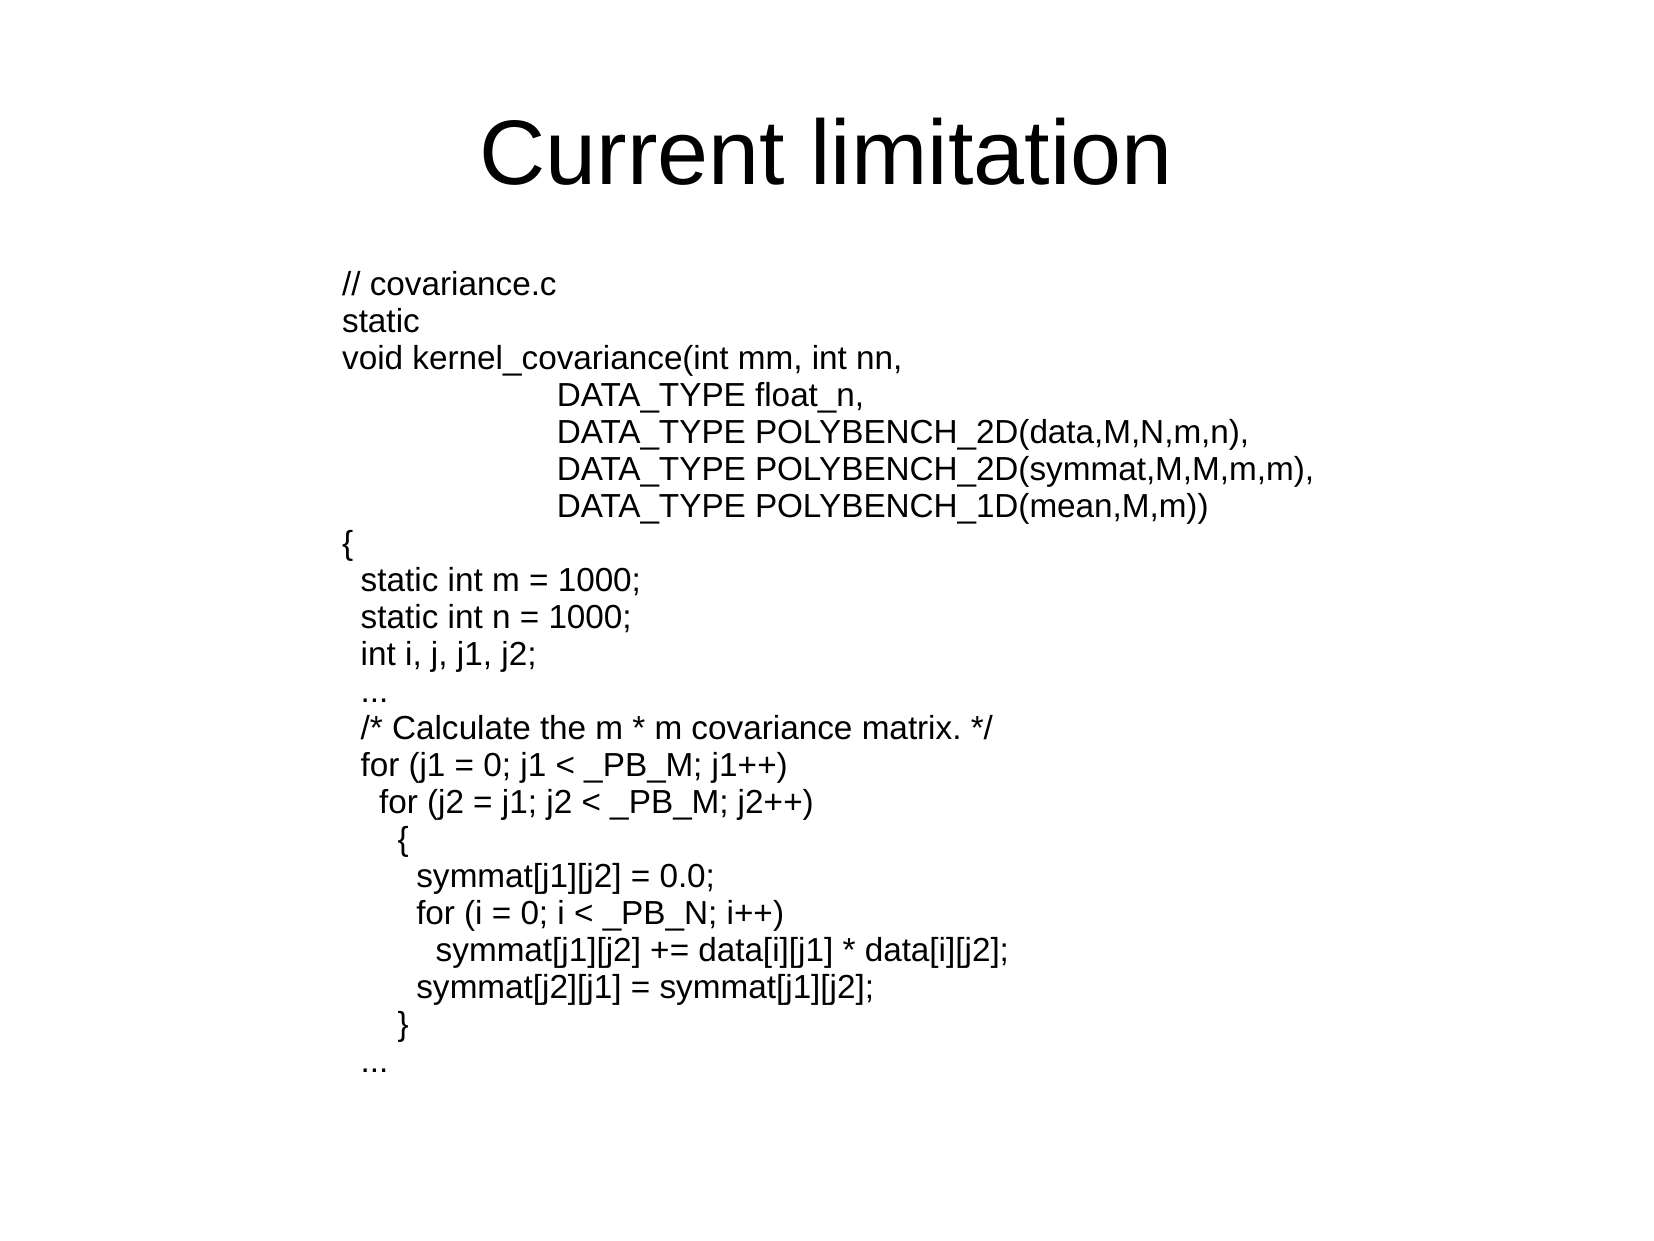

# Current limitation
// covariance.c
static
void kernel_covariance(int mm, int nn,
		 DATA_TYPE float_n,
		 DATA_TYPE POLYBENCH_2D(data,M,N,m,n),
		 DATA_TYPE POLYBENCH_2D(symmat,M,M,m,m),
		 DATA_TYPE POLYBENCH_1D(mean,M,m))
{
 static int m = 1000;
 static int n = 1000;
 int i, j, j1, j2;
 ...
 /* Calculate the m * m covariance matrix. */
 for (j1 = 0; j1 < _PB_M; j1++)
 for (j2 = j1; j2 < _PB_M; j2++)
 {
 symmat[j1][j2] = 0.0;
 for (i = 0; i < _PB_N; i++)
	 symmat[j1][j2] += data[i][j1] * data[i][j2];
 symmat[j2][j1] = symmat[j1][j2];
 }
 ...